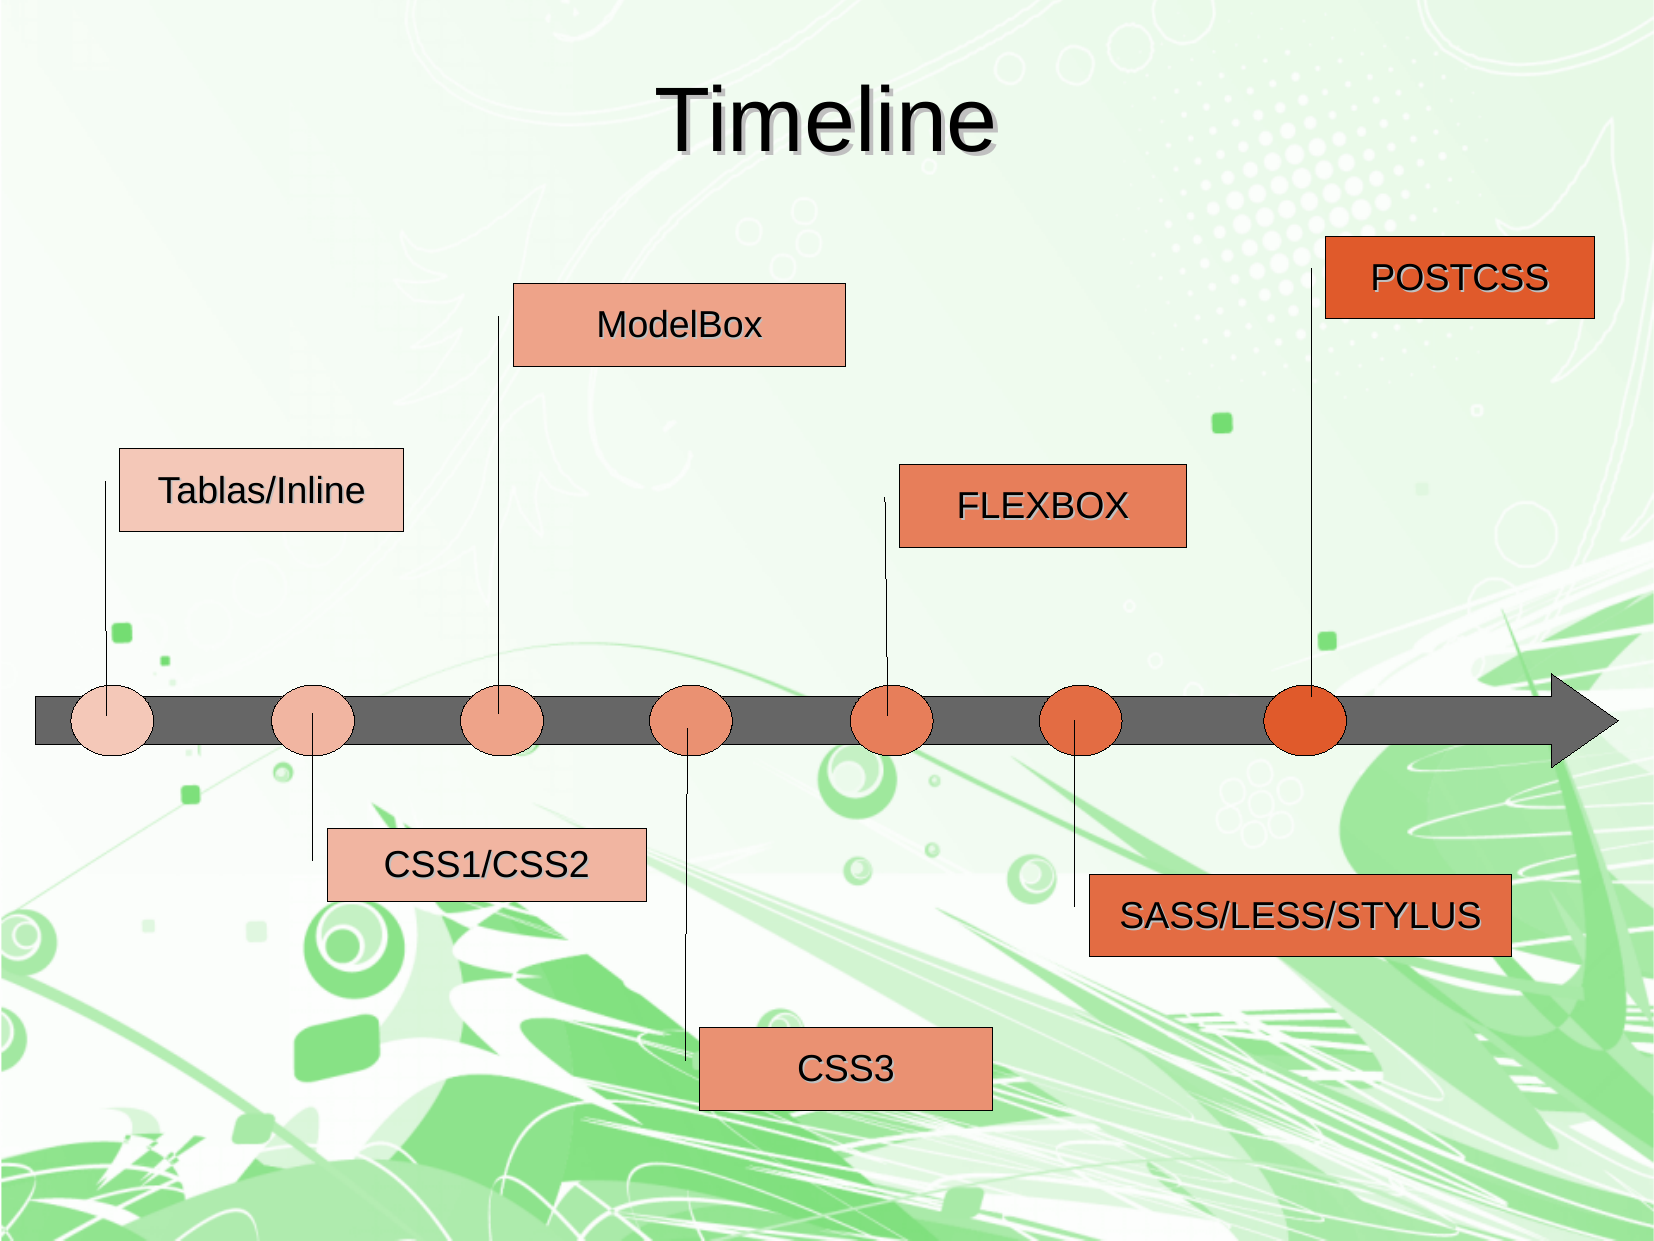

# Timeline
POSTCSS
ModelBox
Tablas/Inline
FLEXBOX
CSS1/CSS2
SASS/LESS/STYLUS
CSS3